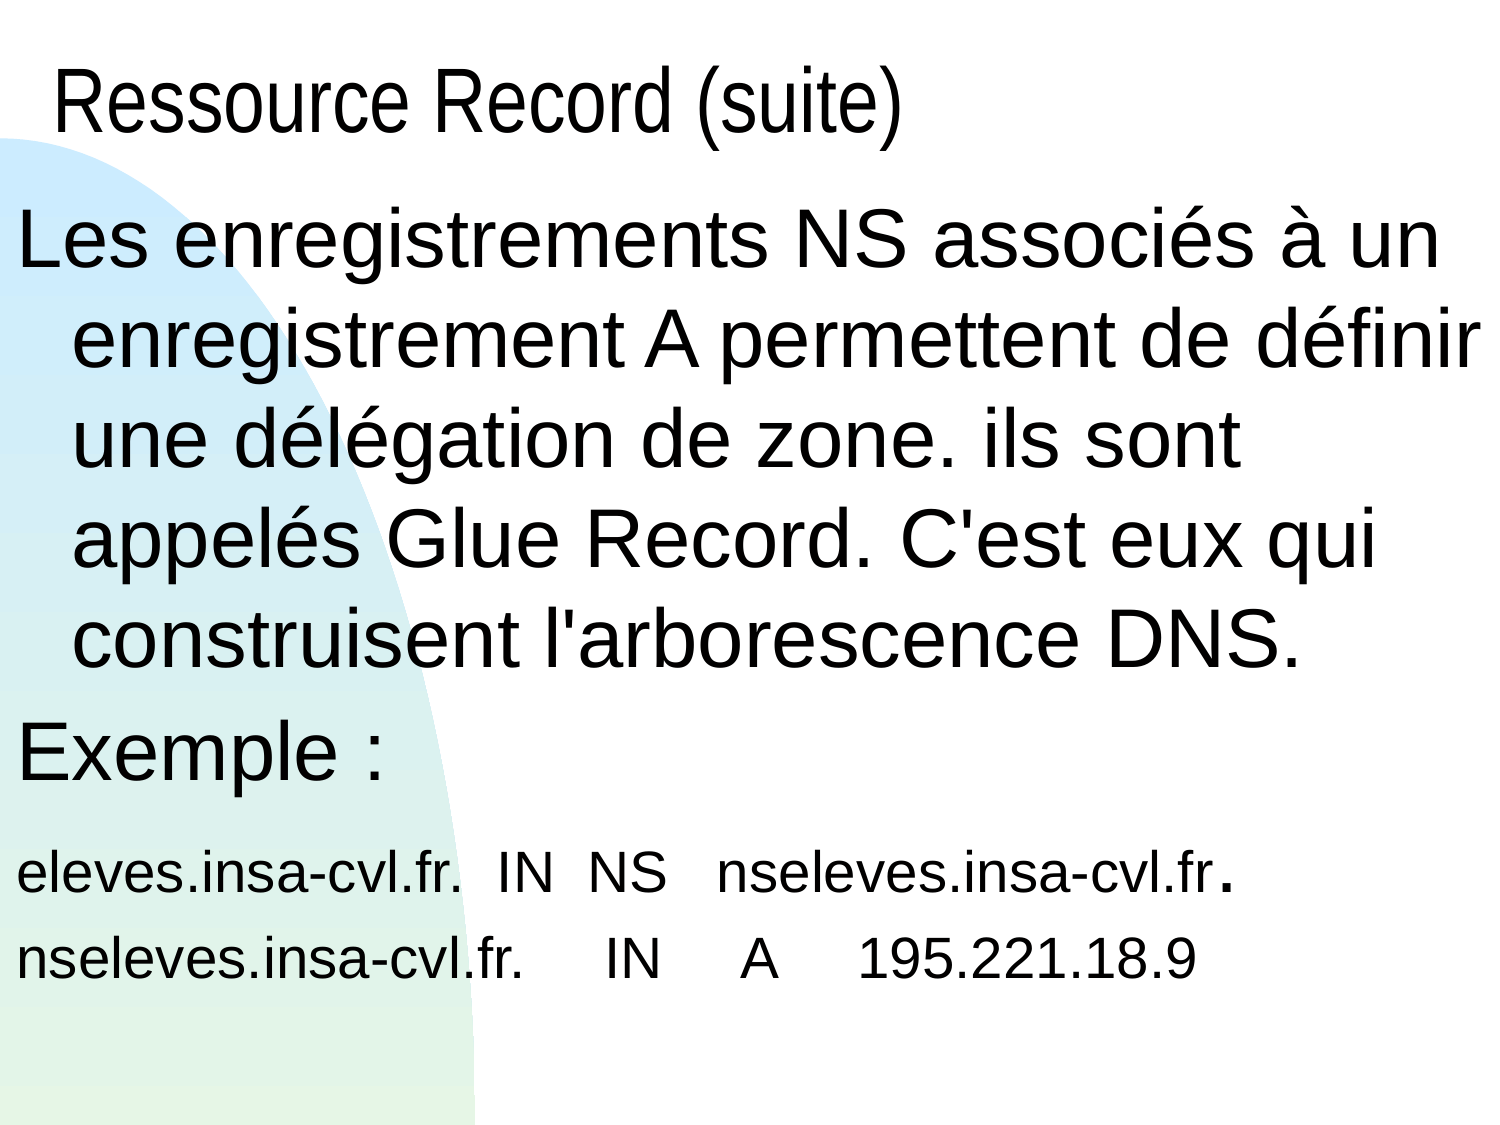

Ressource Record (suite)
# Les enregistrements NS associés à un enregistrement A permettent de définir une délégation de zone. ils sont appelés Glue Record. C'est eux qui construisent l'arborescence DNS.
Exemple :
eleves.insa-cvl.fr. IN NS nseleves.insa-cvl.fr.
nseleves.insa-cvl.fr.		IN A 195.221.18.9